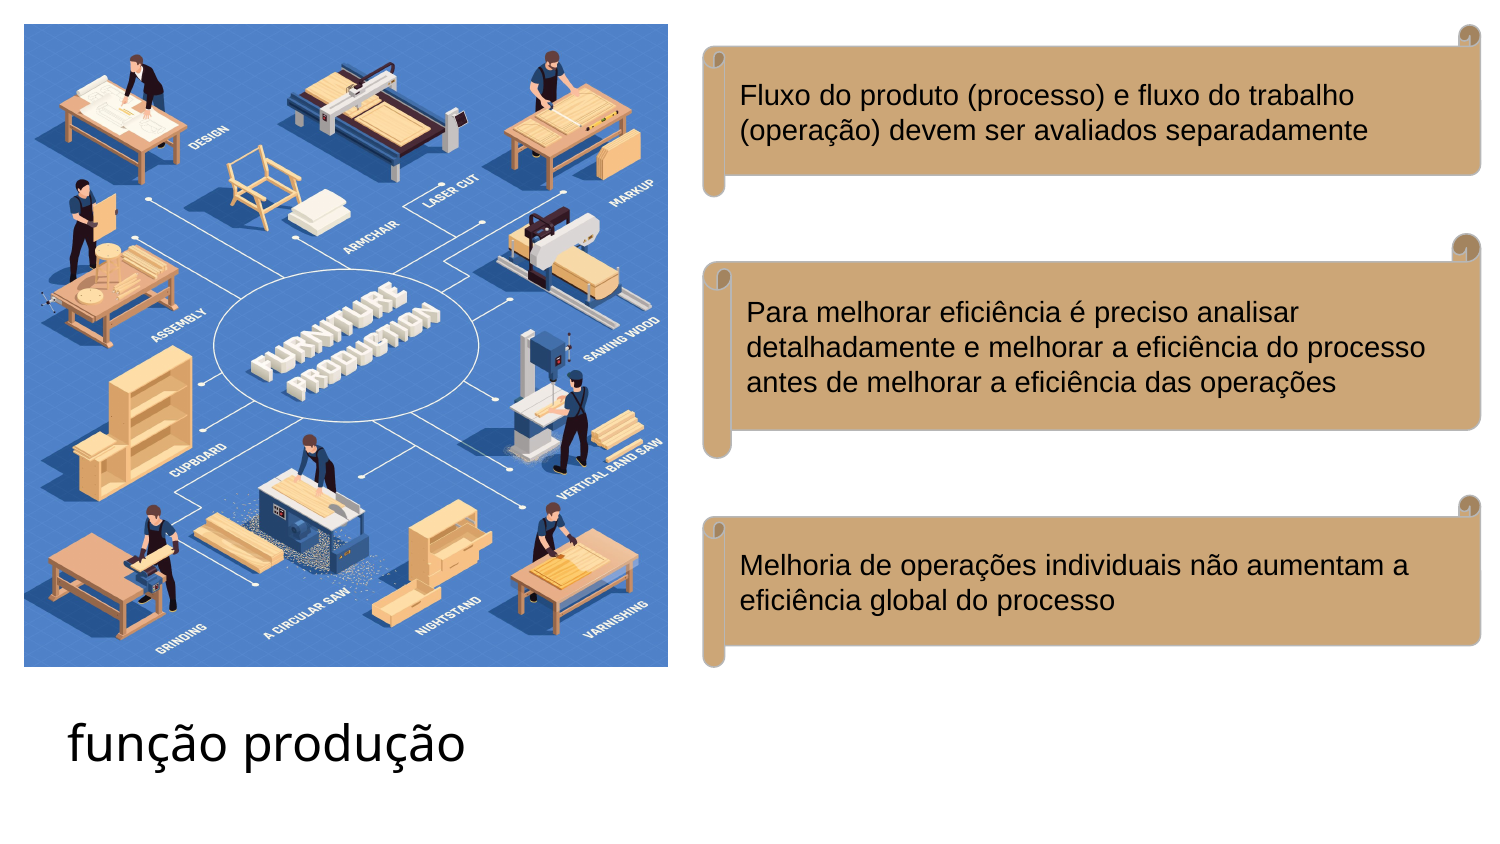

Fluxo do produto (processo) e fluxo do trabalho (operação) devem ser avaliados separadamente
Para melhorar eficiência é preciso analisar detalhadamente e melhorar a eficiência do processo antes de melhorar a eficiência das operações
Melhoria de operações individuais não aumentam a eficiência global do processo
# função produção